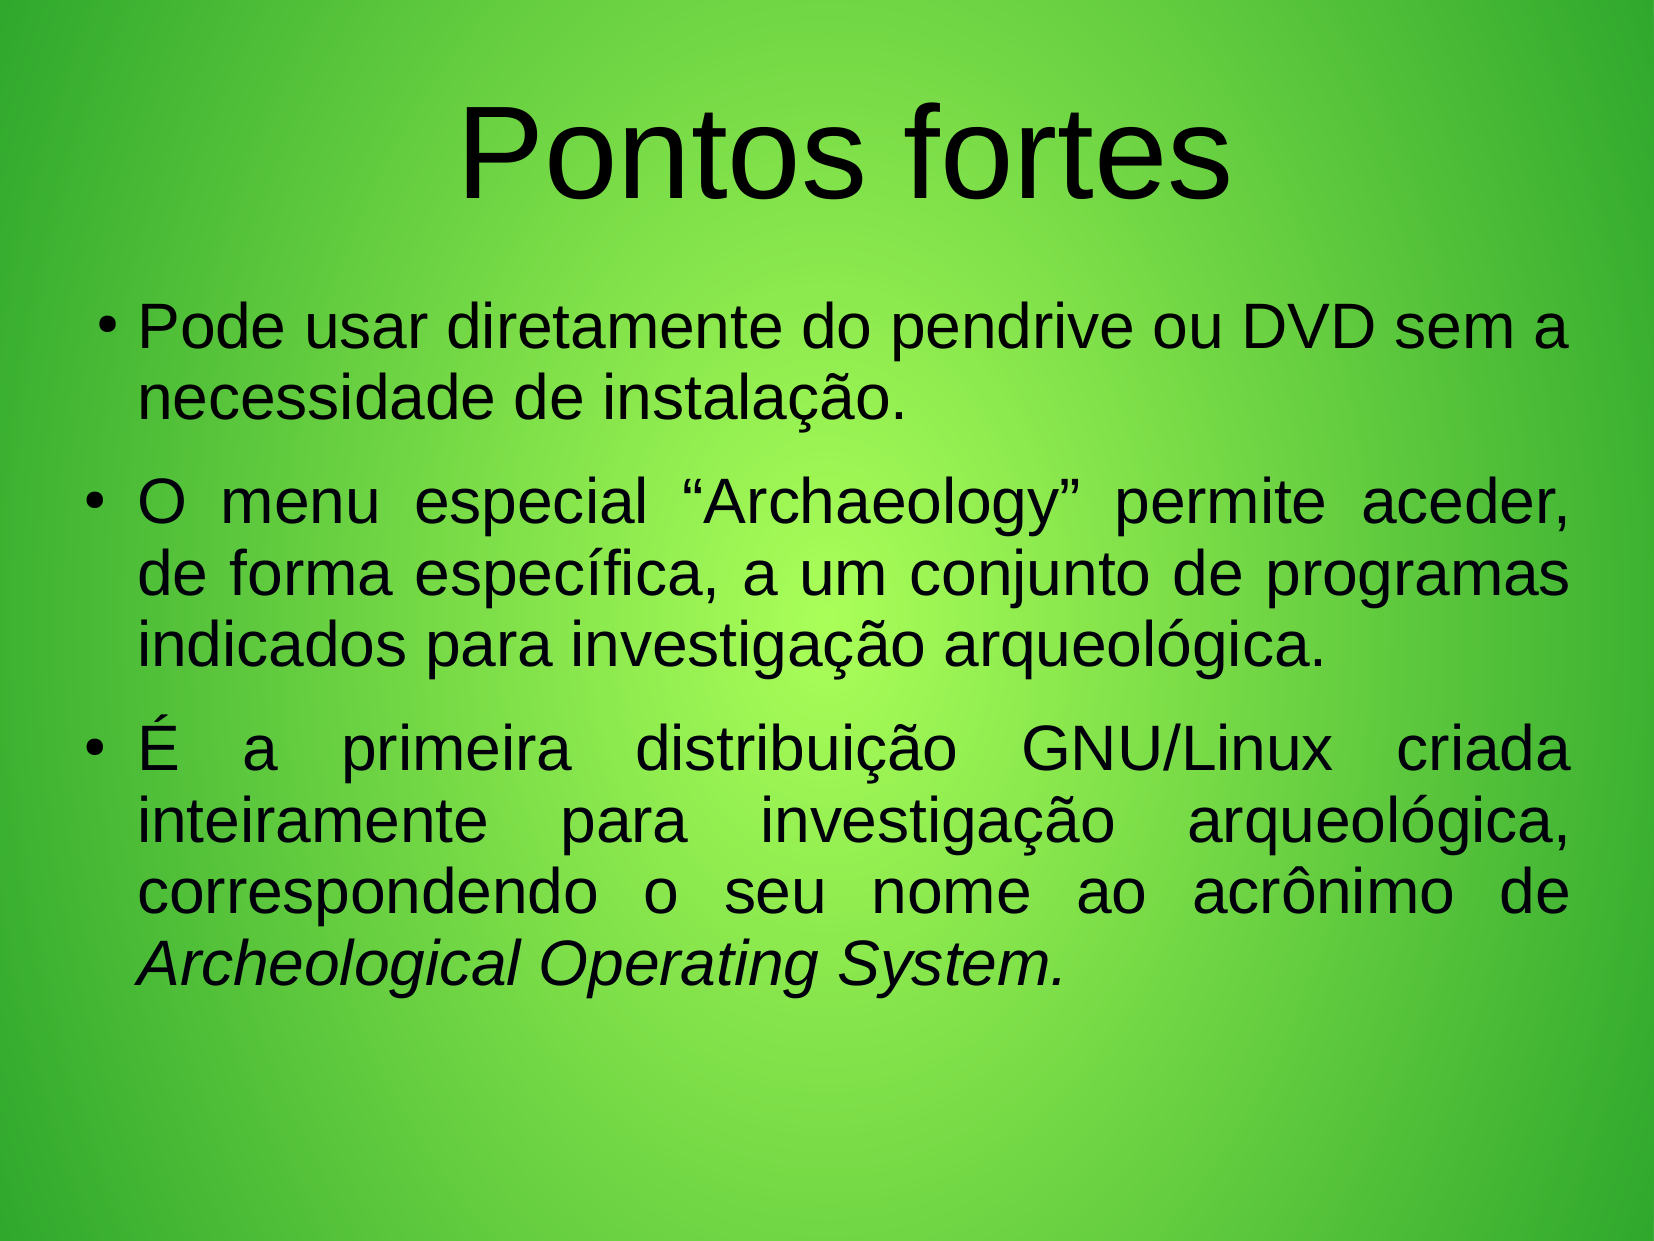

# Pontos fortes
Pode usar diretamente do pendrive ou DVD sem a necessidade de instalação.
O menu especial “Archaeology” permite aceder, de forma específica, a um conjunto de programas indicados para investigação arqueológica.
É a primeira distribuição GNU/Linux criada inteiramente para investigação arqueológica, correspondendo o seu nome ao acrônimo de Archeological Operating System.